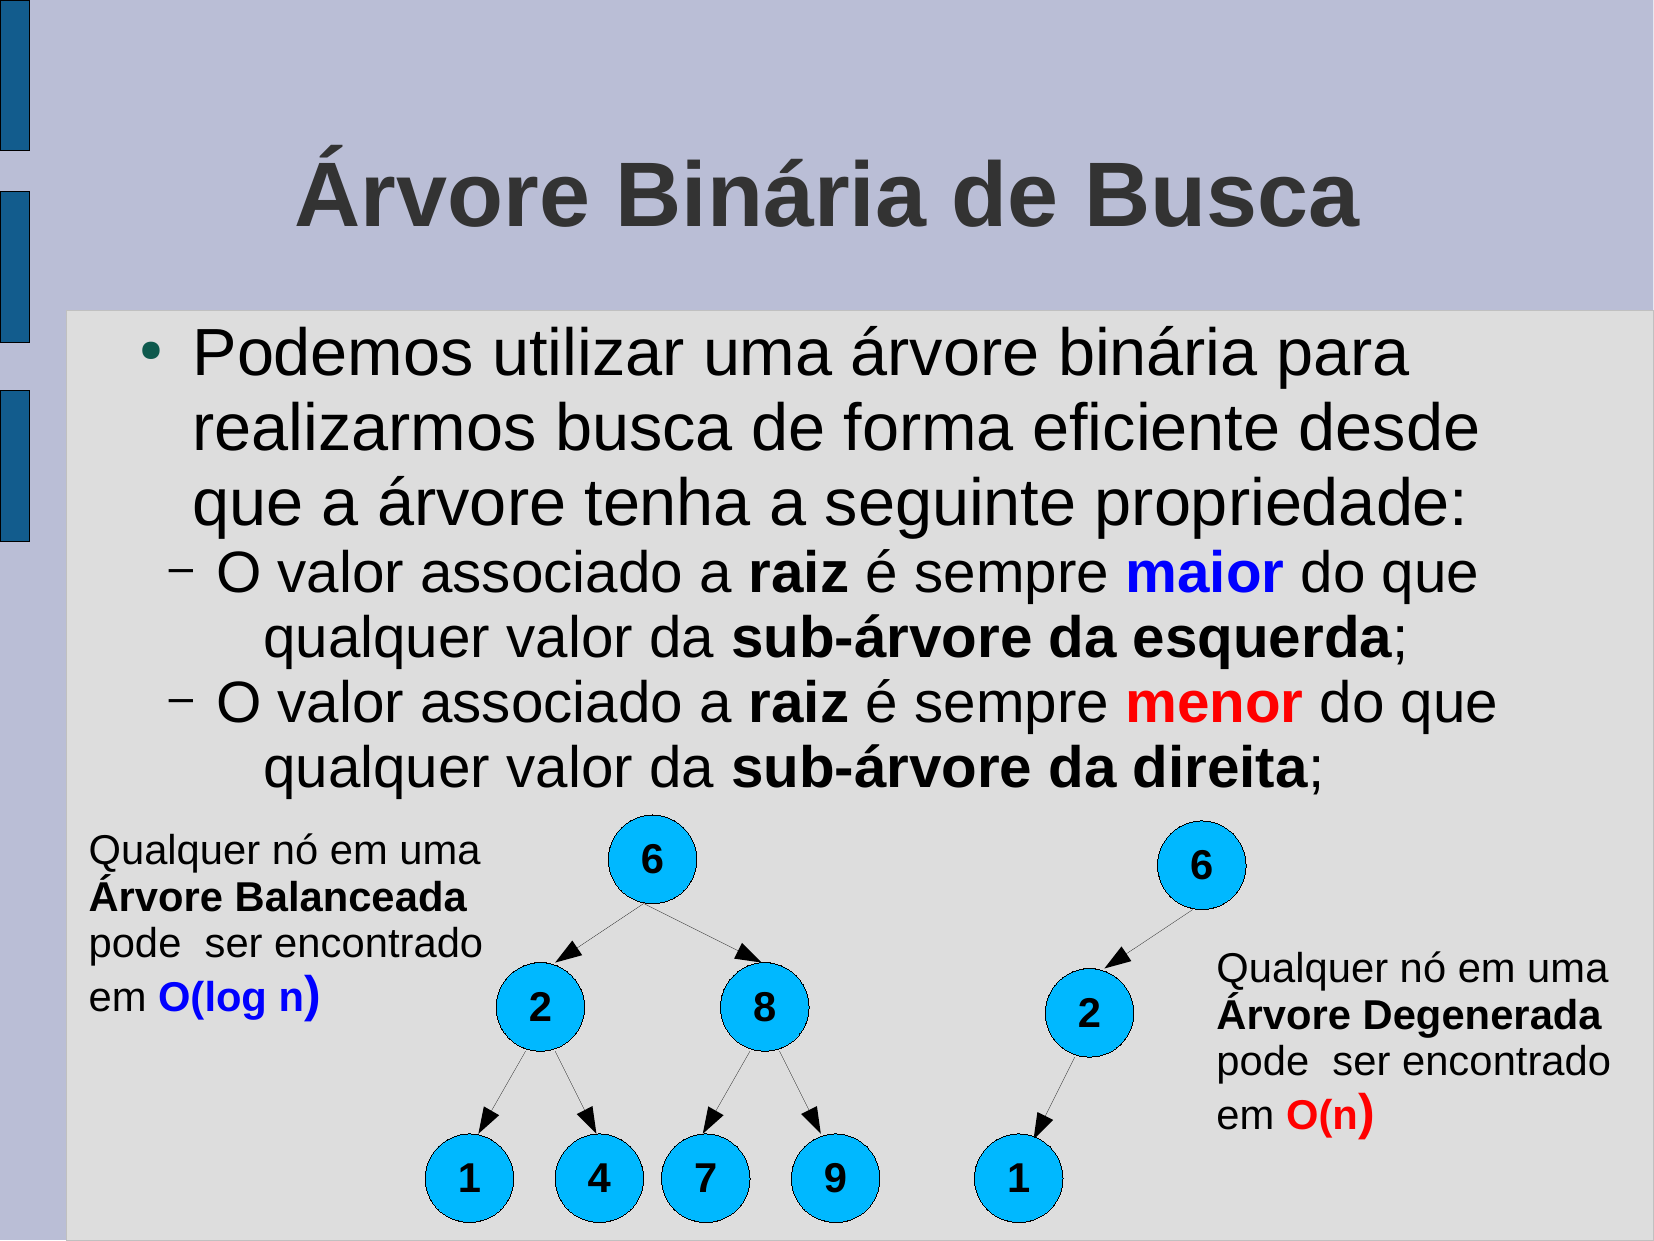

# Árvore Binária de Busca
Podemos utilizar uma árvore binária para realizarmos busca de forma eficiente desde que a árvore tenha a seguinte propriedade:
O valor associado a raiz é sempre maior do que qualquer valor da sub-árvore da esquerda;
O valor associado a raiz é sempre menor do que qualquer valor da sub-árvore da direita;
6
2
8
1
4
7
9
6
2
1
Qualquer nó em uma
Árvore Balanceada
pode ser encontrado
em O(log n)
Qualquer nó em uma
Árvore Degenerada
pode ser encontrado
em O(n)